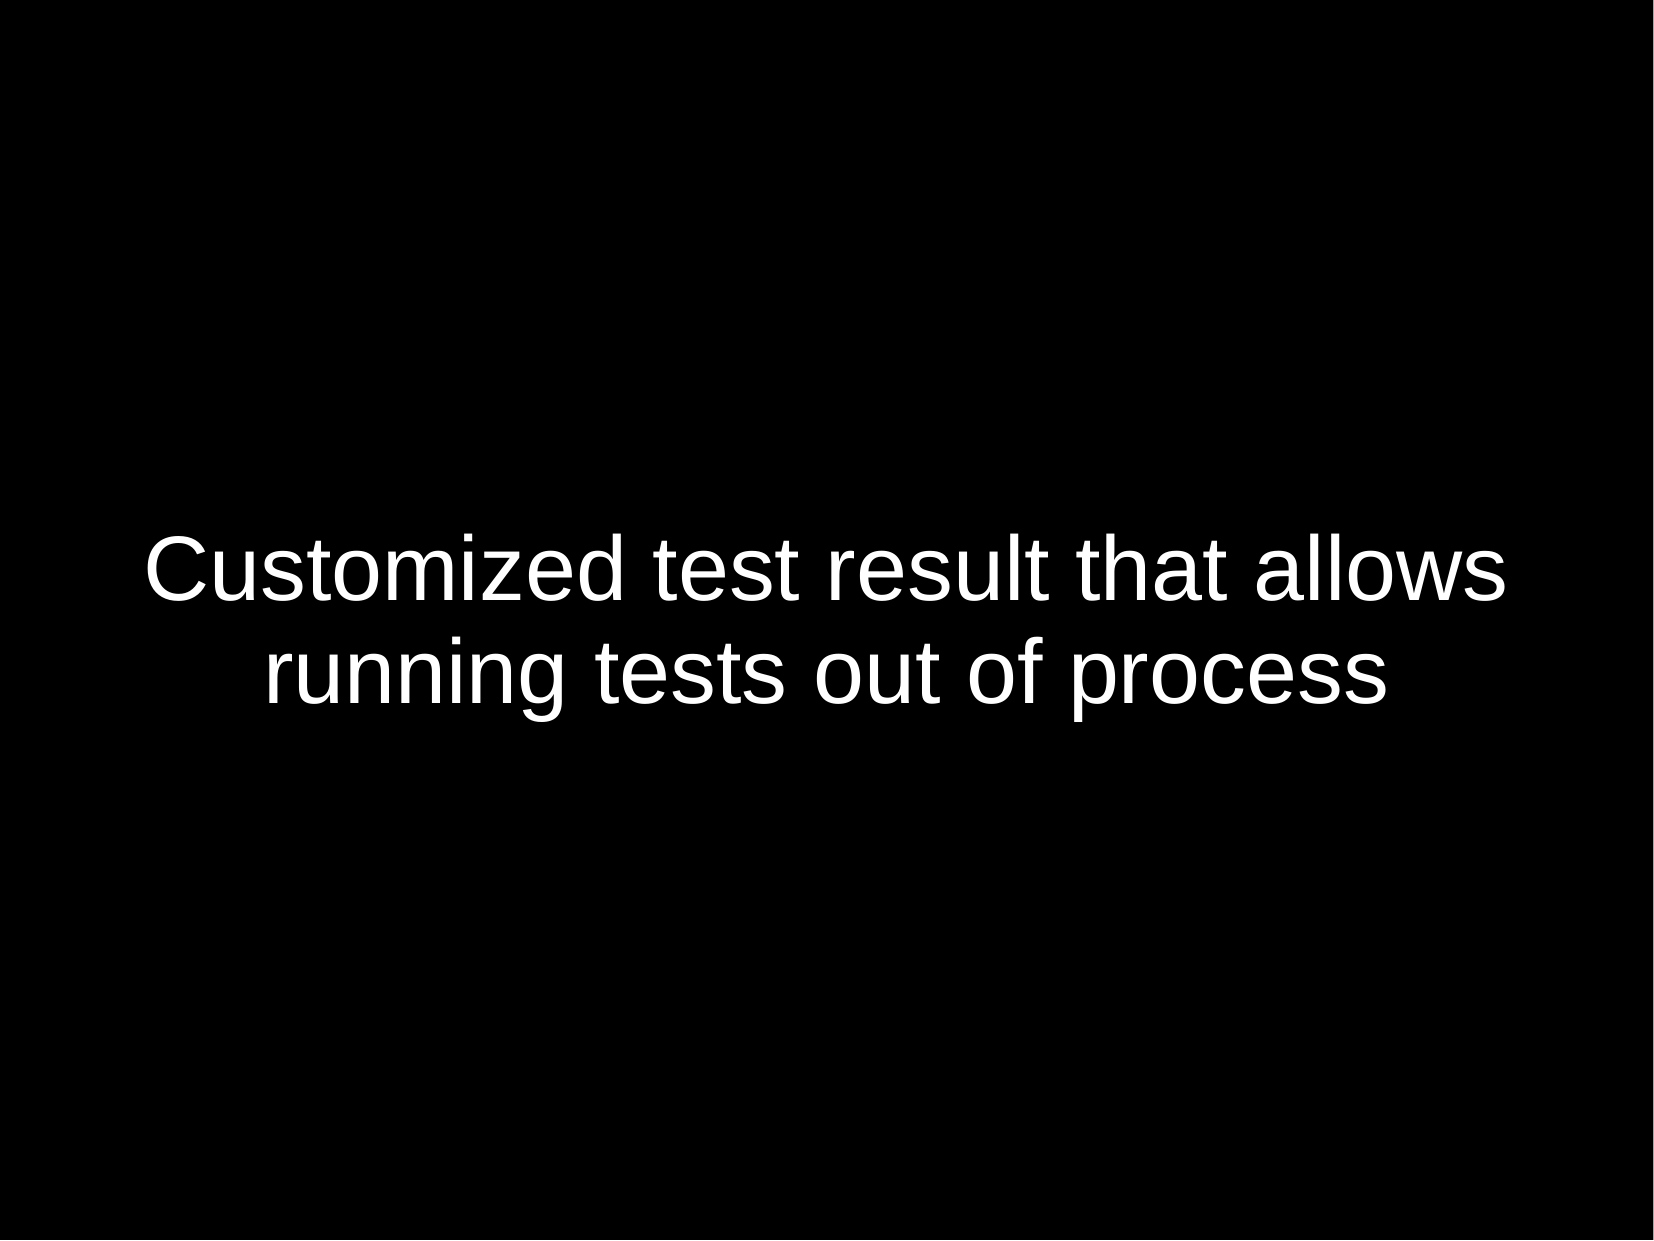

# Customized test result that allows running tests out of process